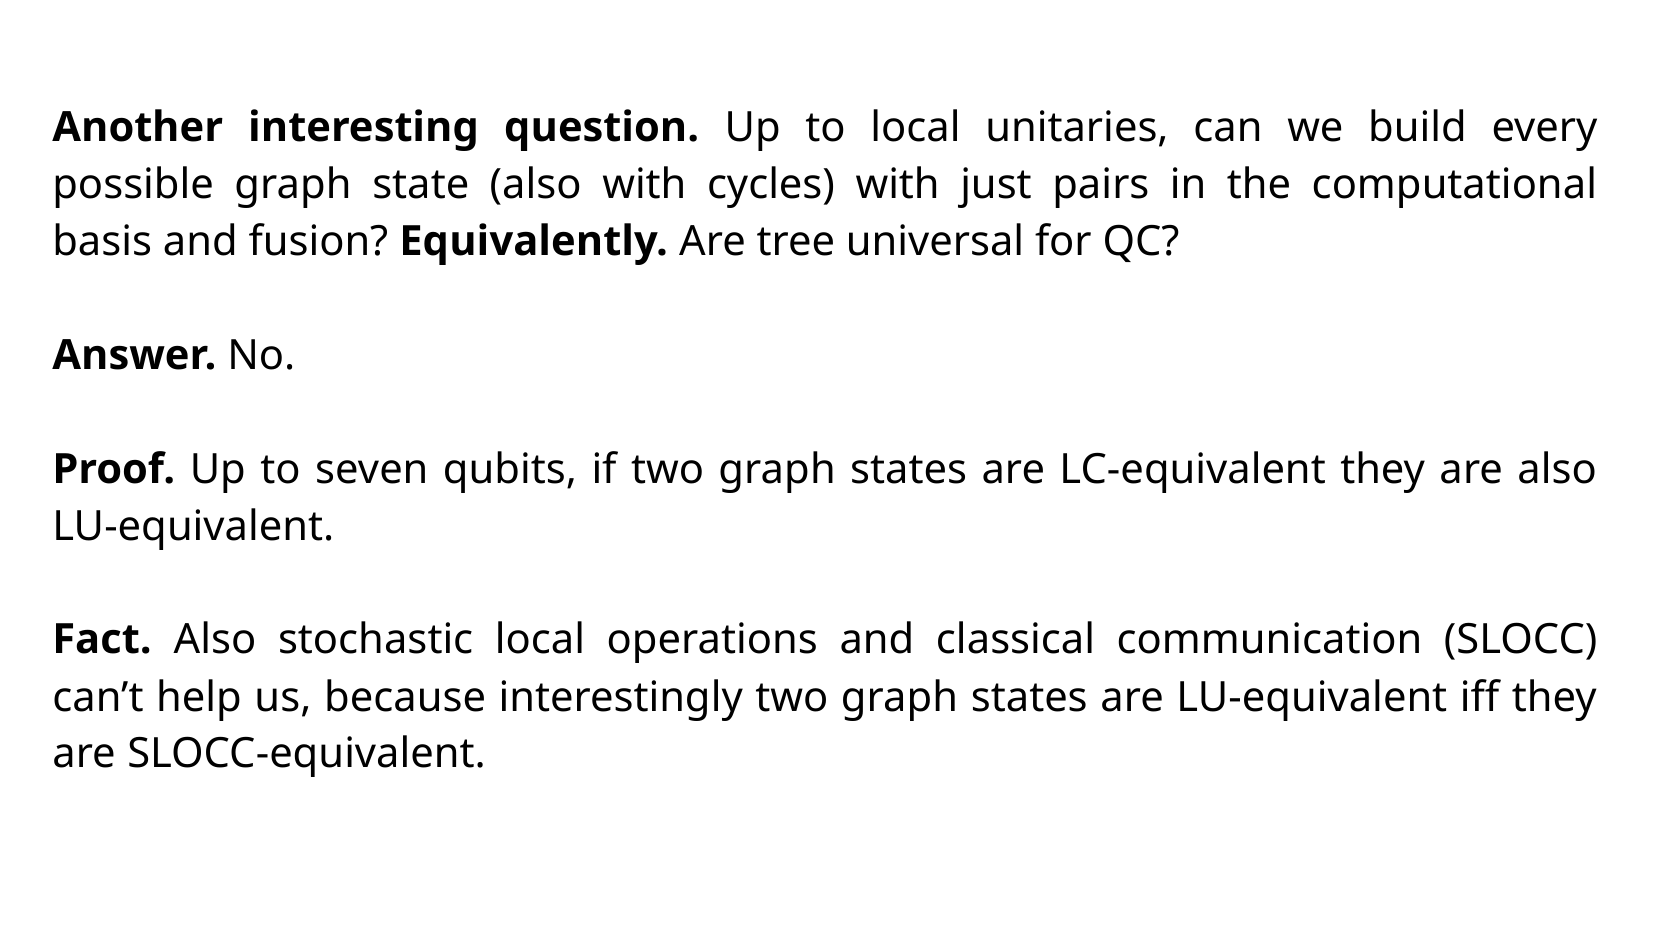

Another interesting question. Up to local unitaries, can we build every possible graph state (also with cycles) with just pairs in the computational basis and fusion? Equivalently. Are tree universal for QC?
Answer. No.
Proof. Up to seven qubits, if two graph states are LC-equivalent they are also LU-equivalent.
Fact. Also stochastic local operations and classical communication (SLOCC) can’t help us, because interestingly two graph states are LU-equivalent iff they are 	SLOCC-equivalent.